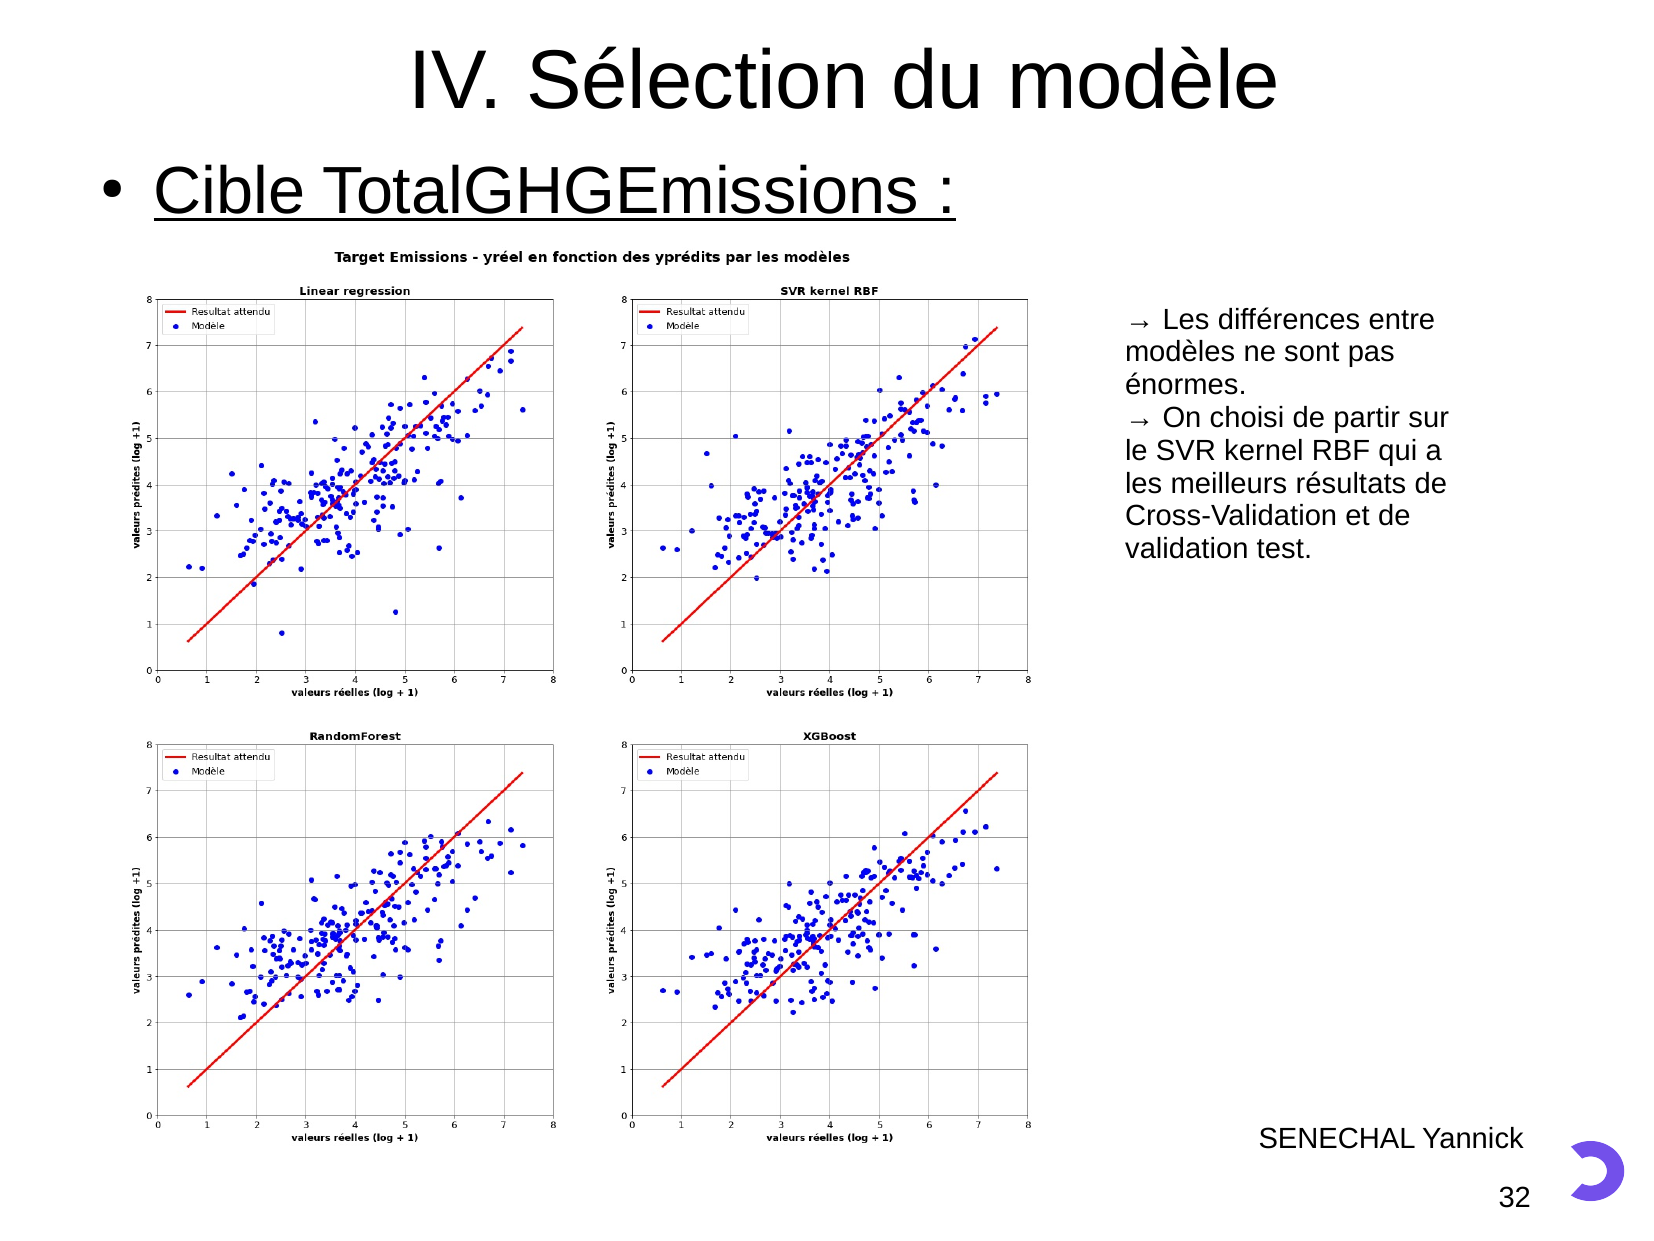

# IV. Sélection du modèle
Cible TotalGHGEmissions :
→ Les différences entre modèles ne sont pas énormes.
→ On choisi de partir sur le SVR kernel RBF qui a les meilleurs résultats de Cross-Validation et de validation test.
SENECHAL Yannick
32